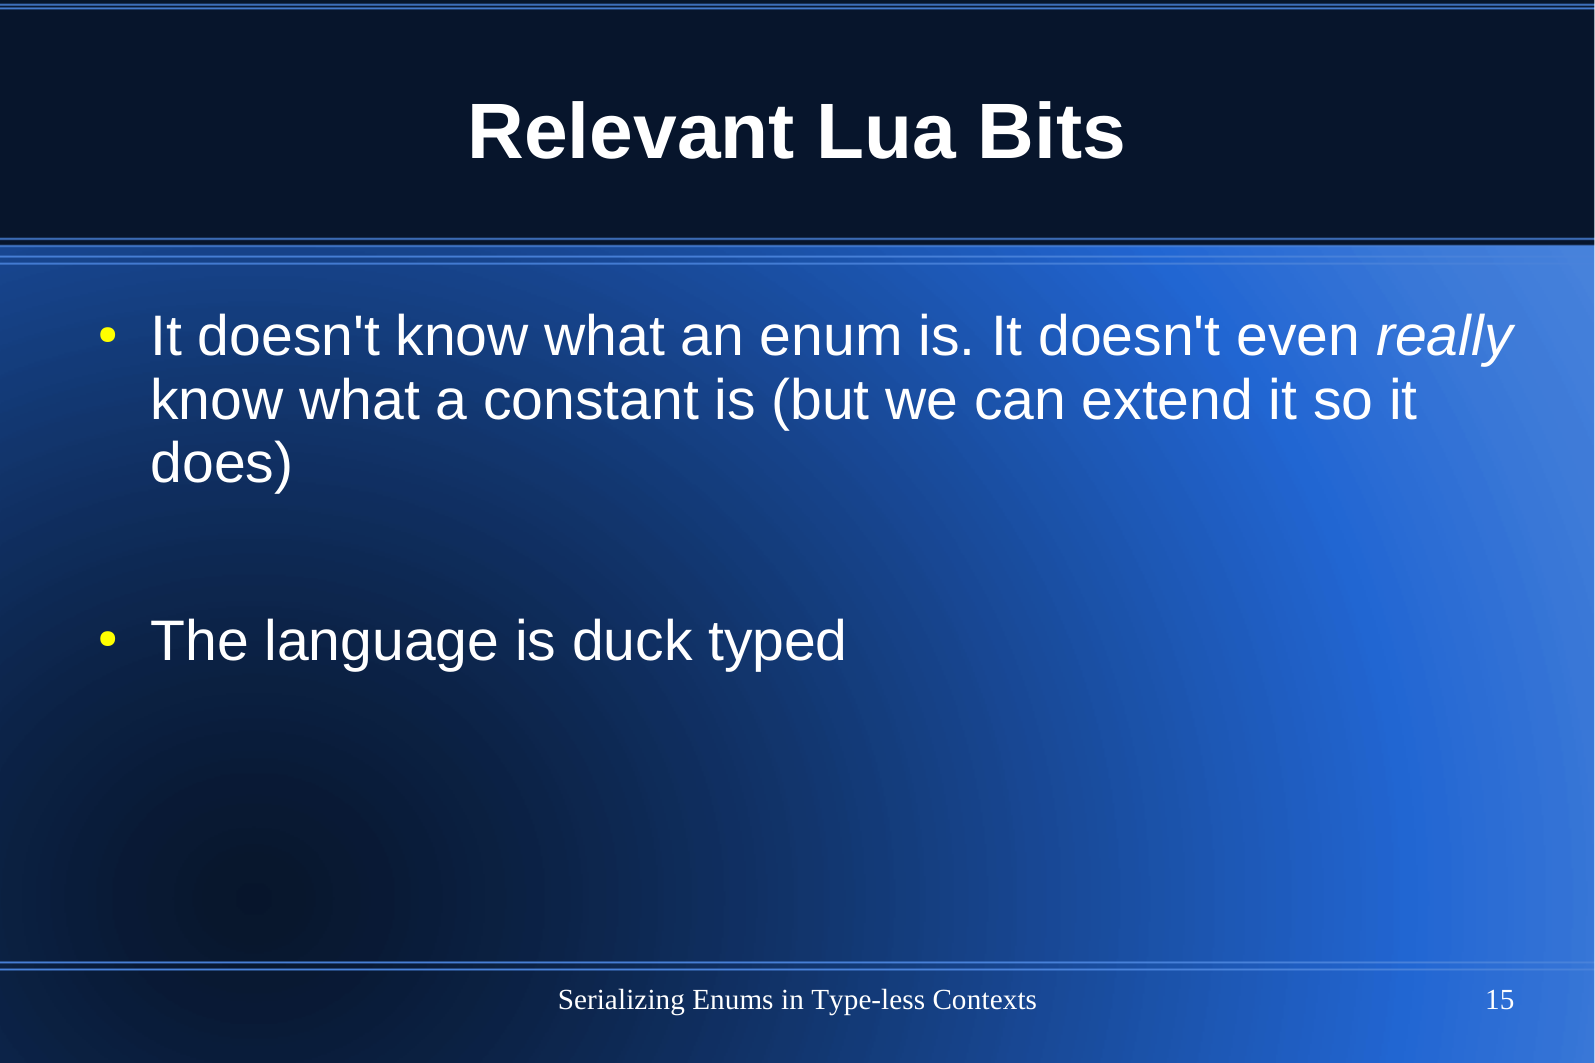

# Relevant Lua Bits
It doesn't know what an enum is. It doesn't even really know what a constant is (but we can extend it so it does)
The language is duck typed
Serializing Enums in Type-less Contexts
15